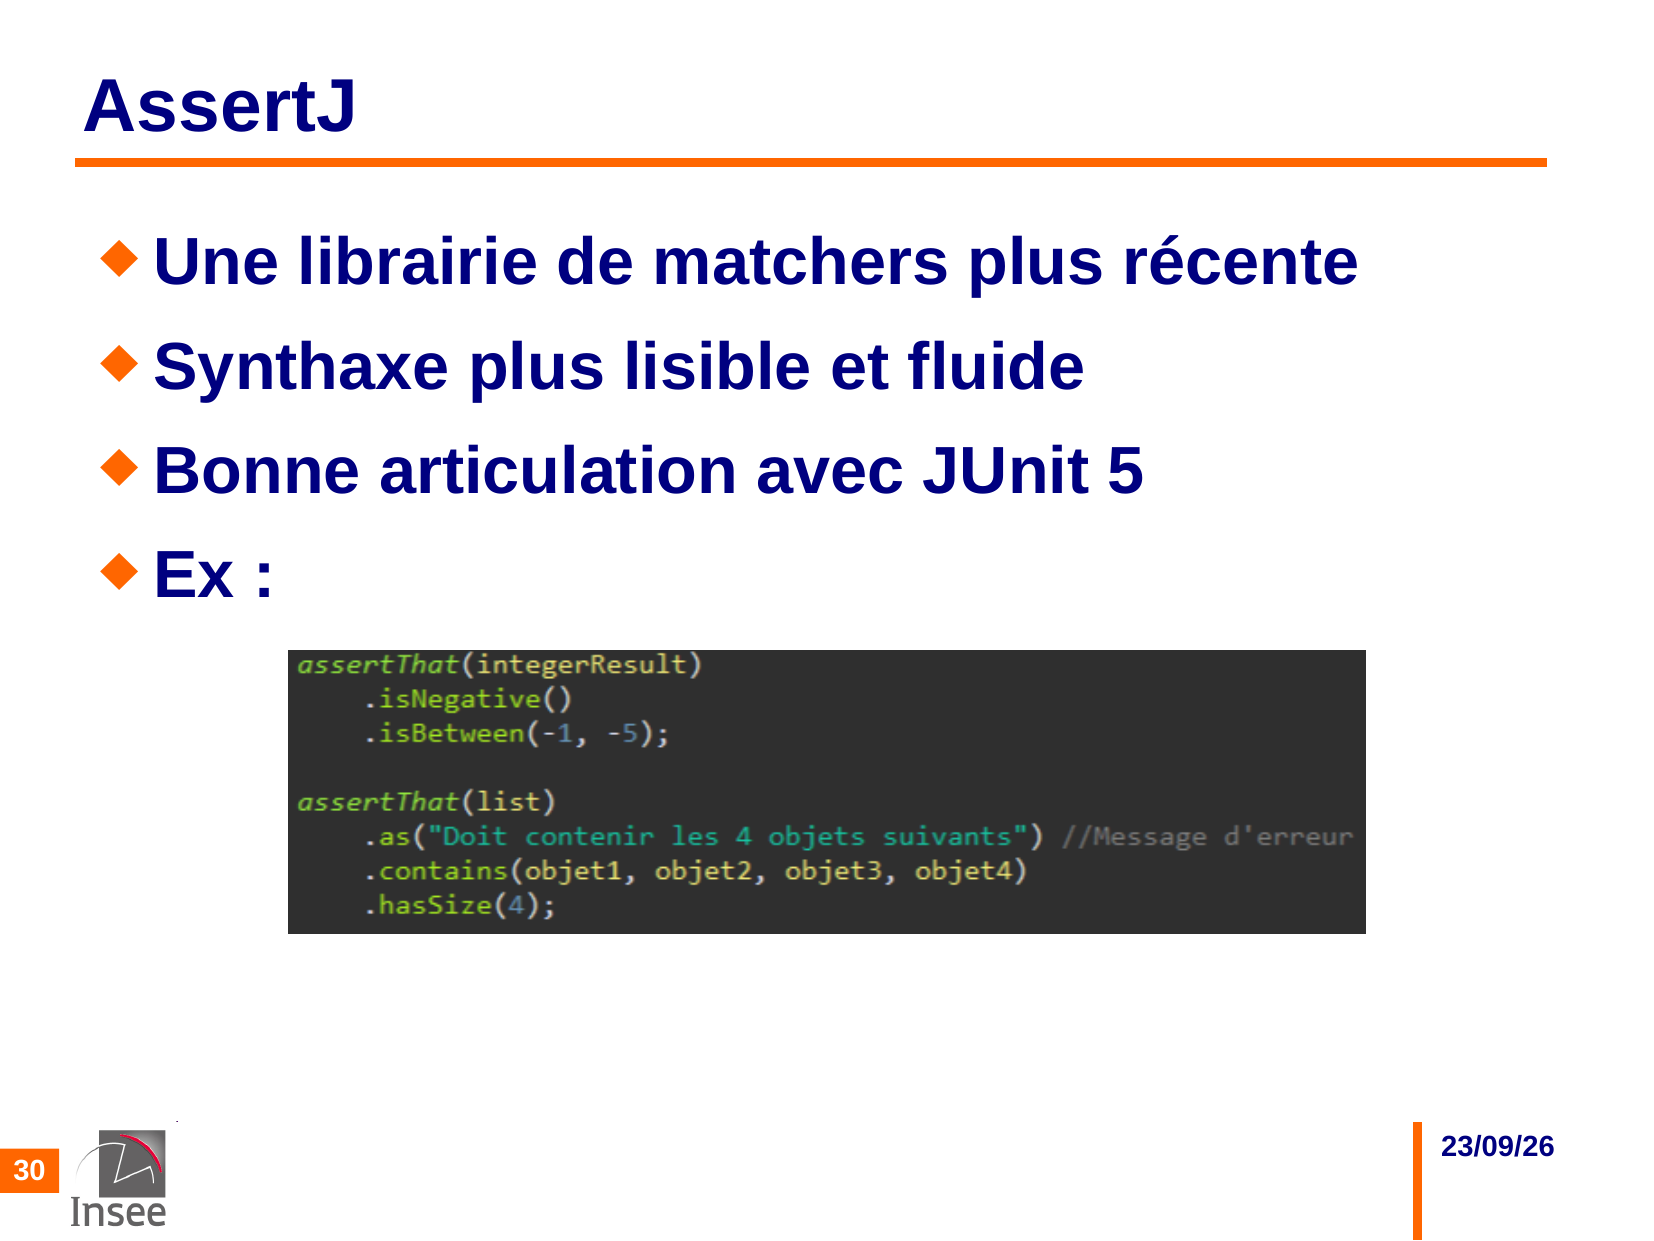

# AssertJ
Une librairie de matchers plus récente
Synthaxe plus lisible et fluide
Bonne articulation avec JUnit 5
Ex :
30